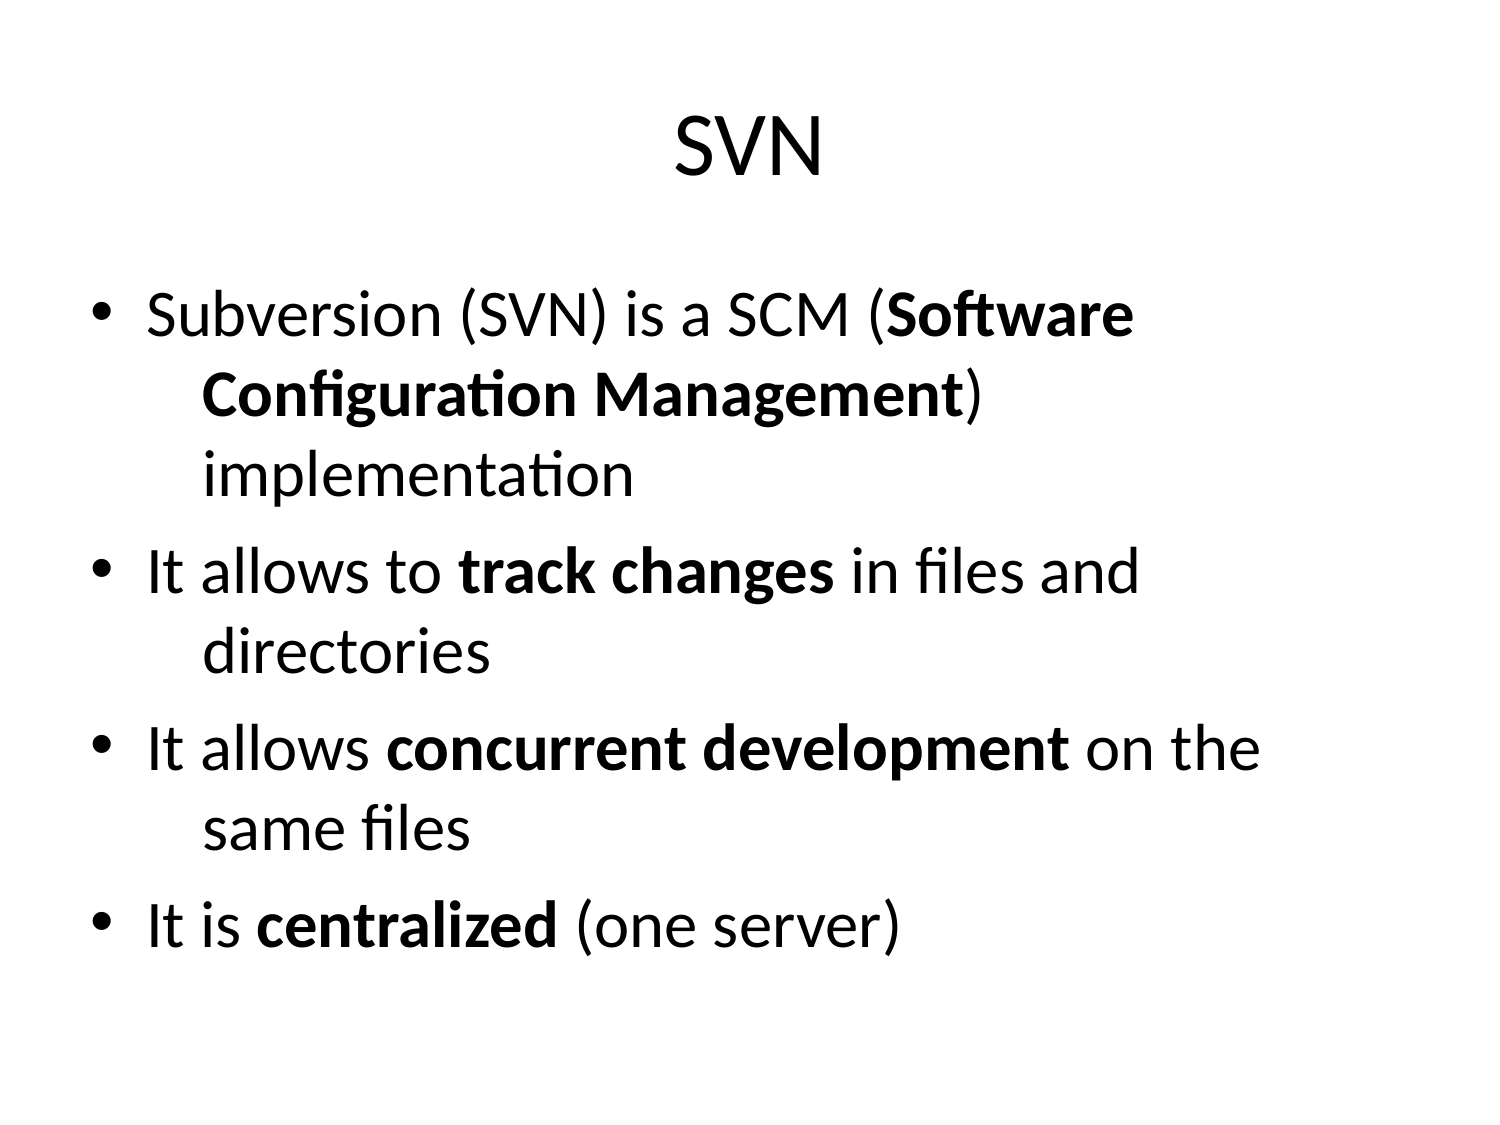

# SVN
Subversion (SVN) is a SCM (Software Configuration Management) implementation
It allows to track changes in files and directories
It allows concurrent development on the same files
It is centralized (one server)